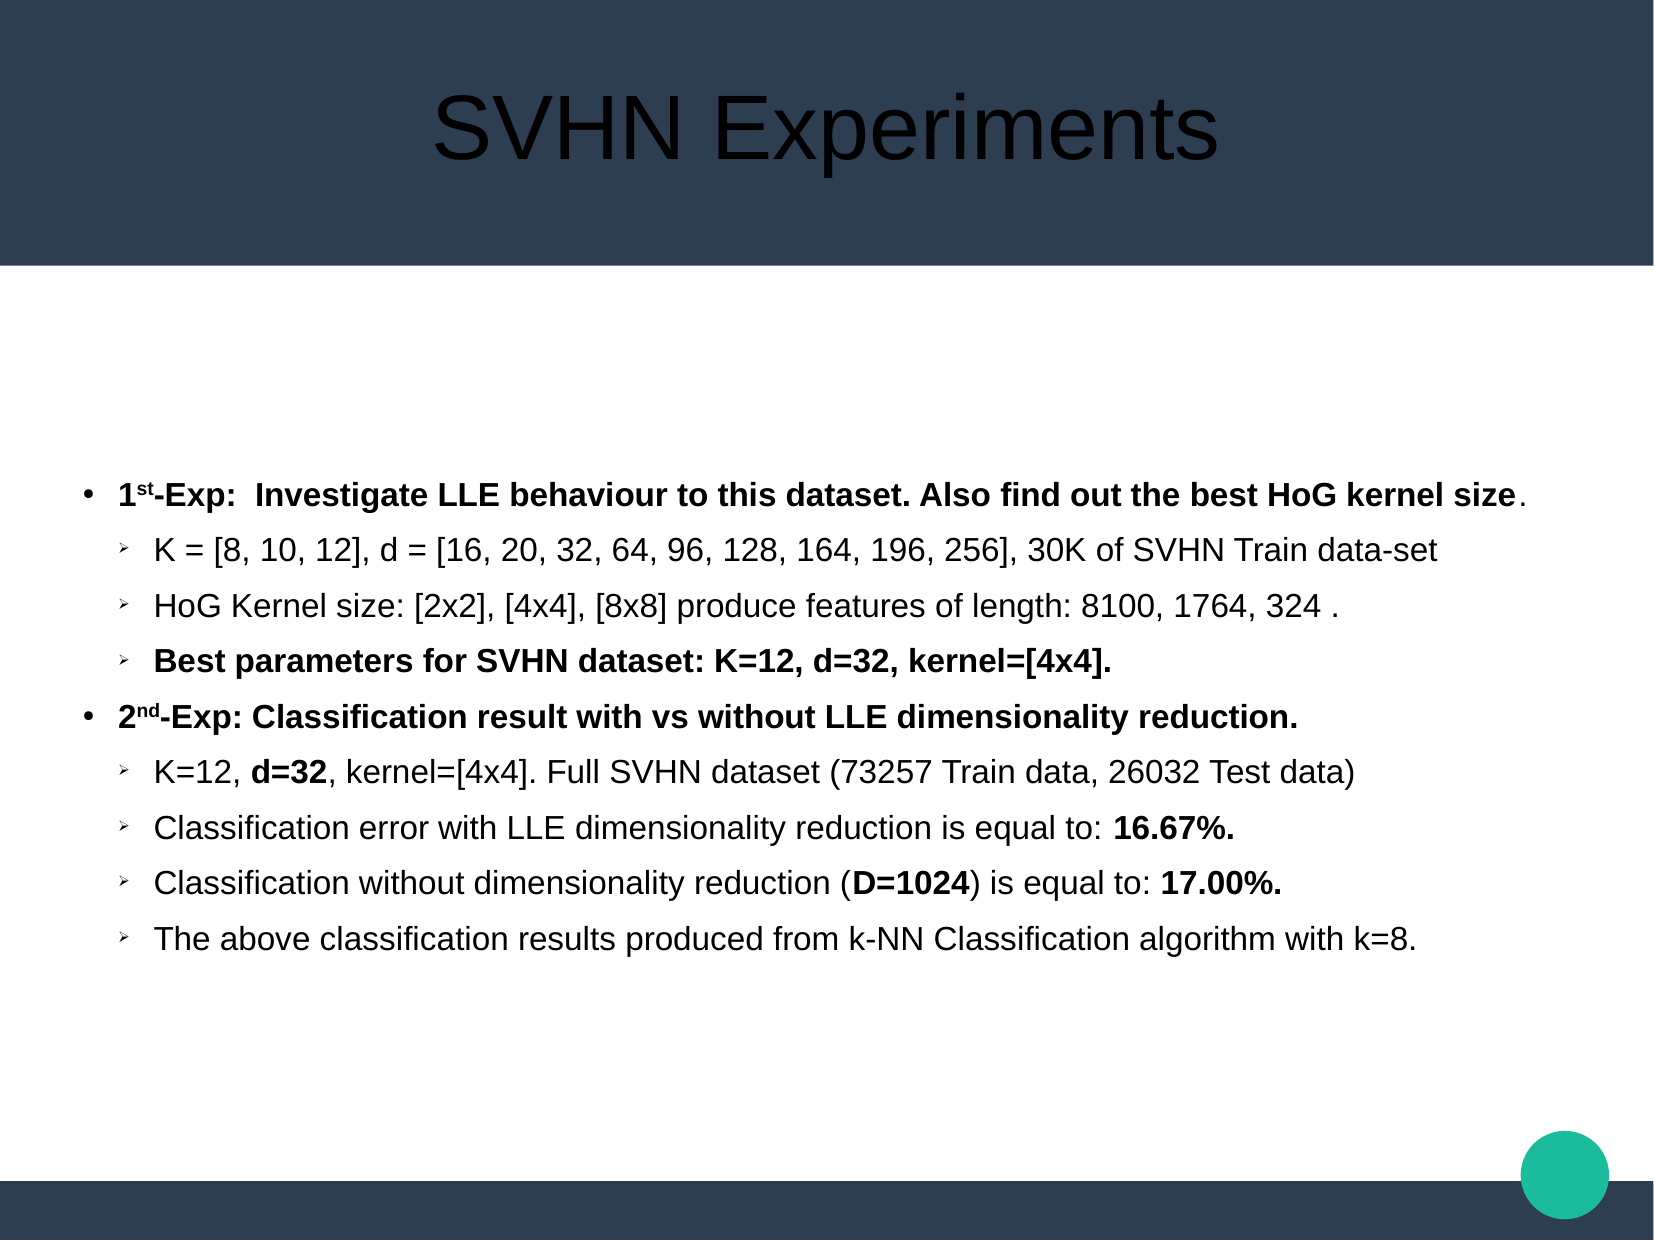

# SVHN Experiments
1st-Exp: Investigate LLE behaviour to this dataset. Also find out the best HoG kernel size.
K = [8, 10, 12], d = [16, 20, 32, 64, 96, 128, 164, 196, 256], 30K of SVHN Train data-set
HoG Kernel size: [2x2], [4x4], [8x8] produce features of length: 8100, 1764, 324 .
Best parameters for SVHN dataset: K=12, d=32, kernel=[4x4].
2nd-Exp: Classification result with vs without LLE dimensionality reduction.
K=12, d=32, kernel=[4x4]. Full SVHN dataset (73257 Train data, 26032 Test data)
Classification error with LLE dimensionality reduction is equal to: 16.67%.
Classification without dimensionality reduction (D=1024) is equal to: 17.00%.
The above classification results produced from k-NN Classification algorithm with k=8.